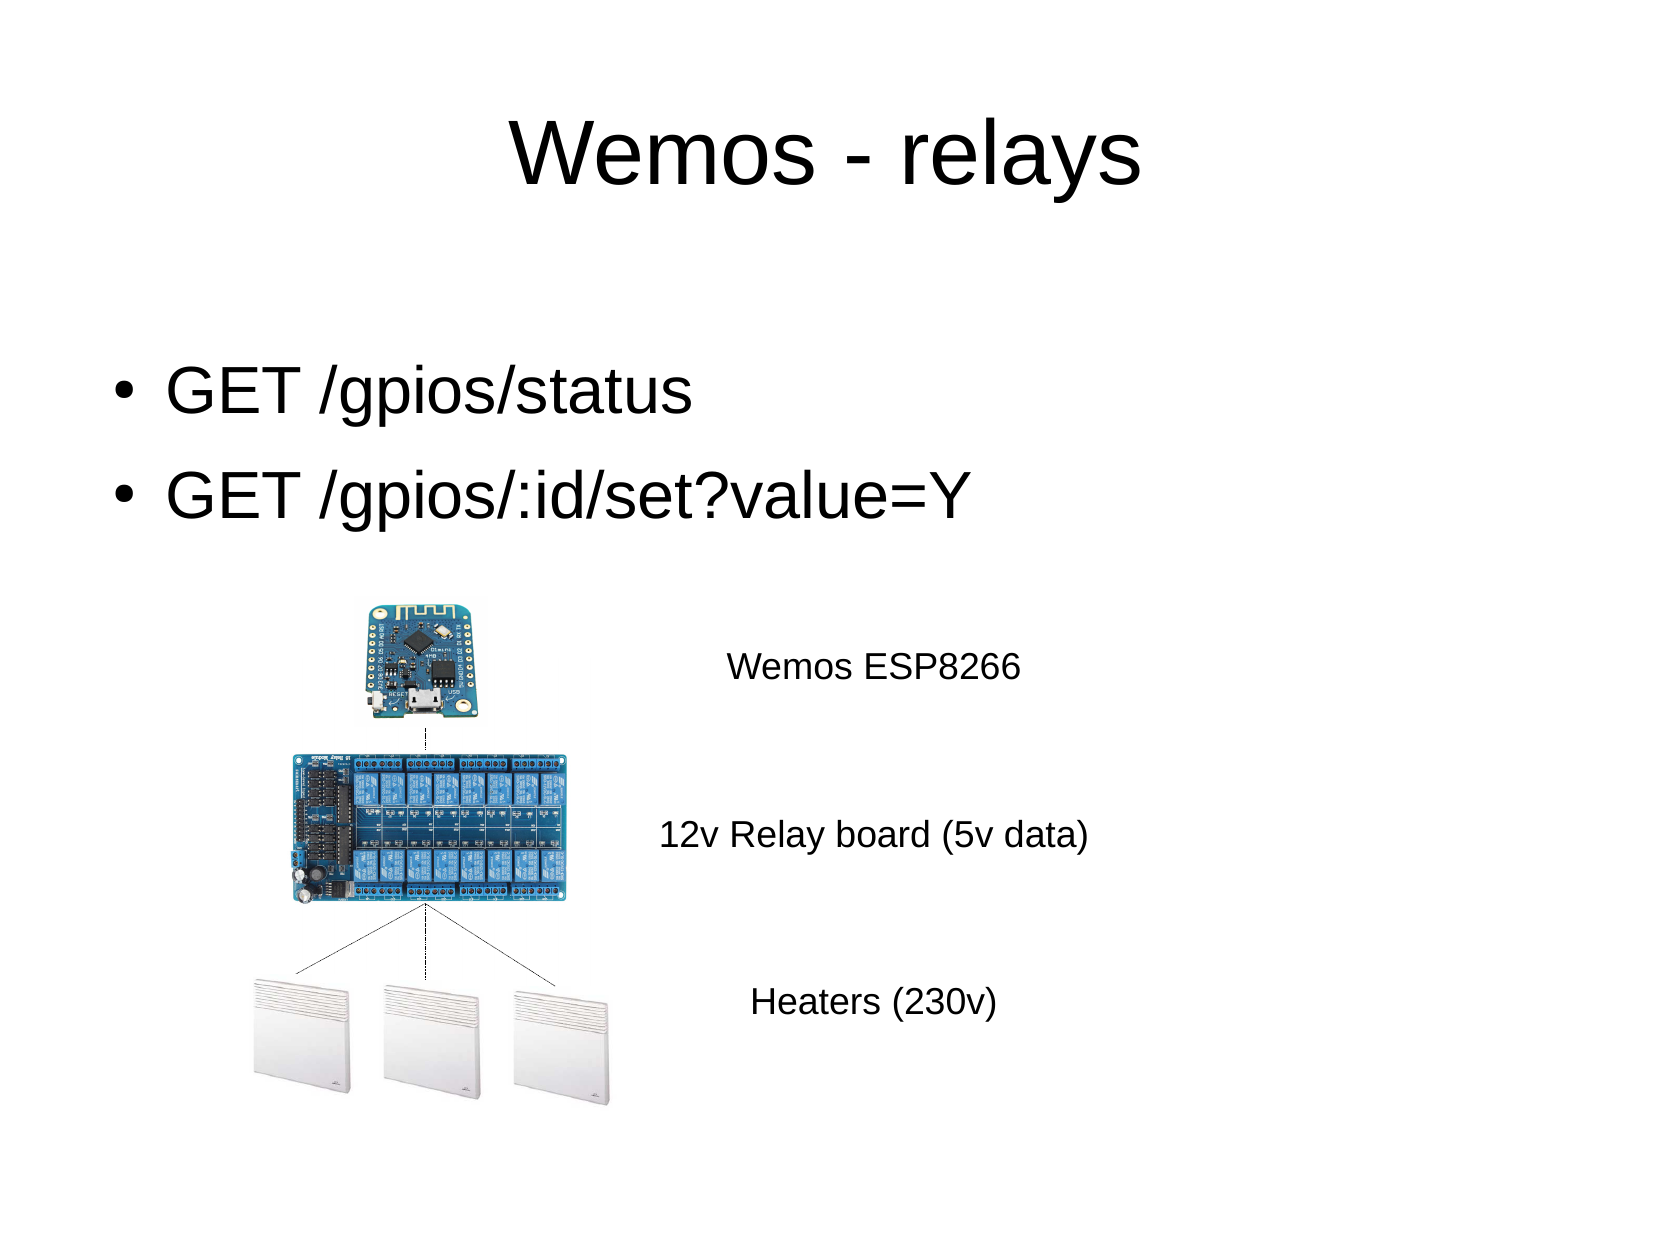

Wemos - relays
# GET /gpios/status
GET /gpios/:id/set?value=Y
Wemos ESP8266
12v Relay board (5v data)
Heaters (230v)